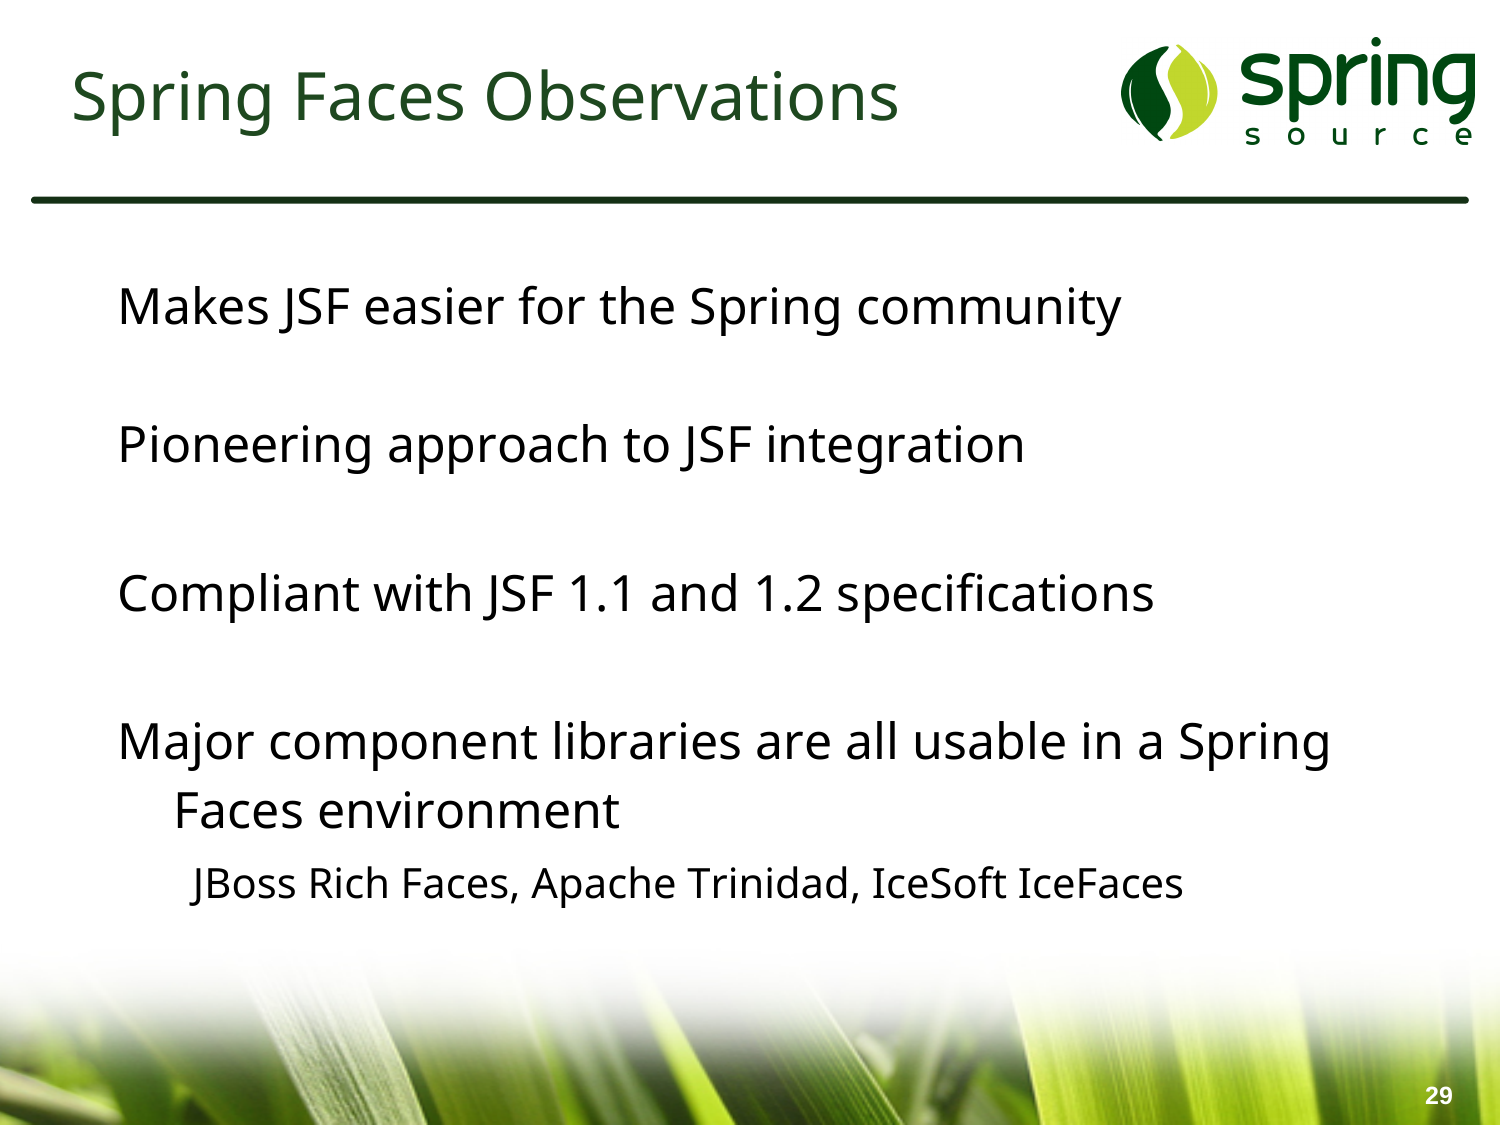

# Spring Faces Observations
Makes JSF easier for the Spring community
Pioneering approach to JSF integration
Compliant with JSF 1.1 and 1.2 specifications
Major component libraries are all usable in a Spring Faces environment
JBoss Rich Faces, Apache Trinidad, IceSoft IceFaces